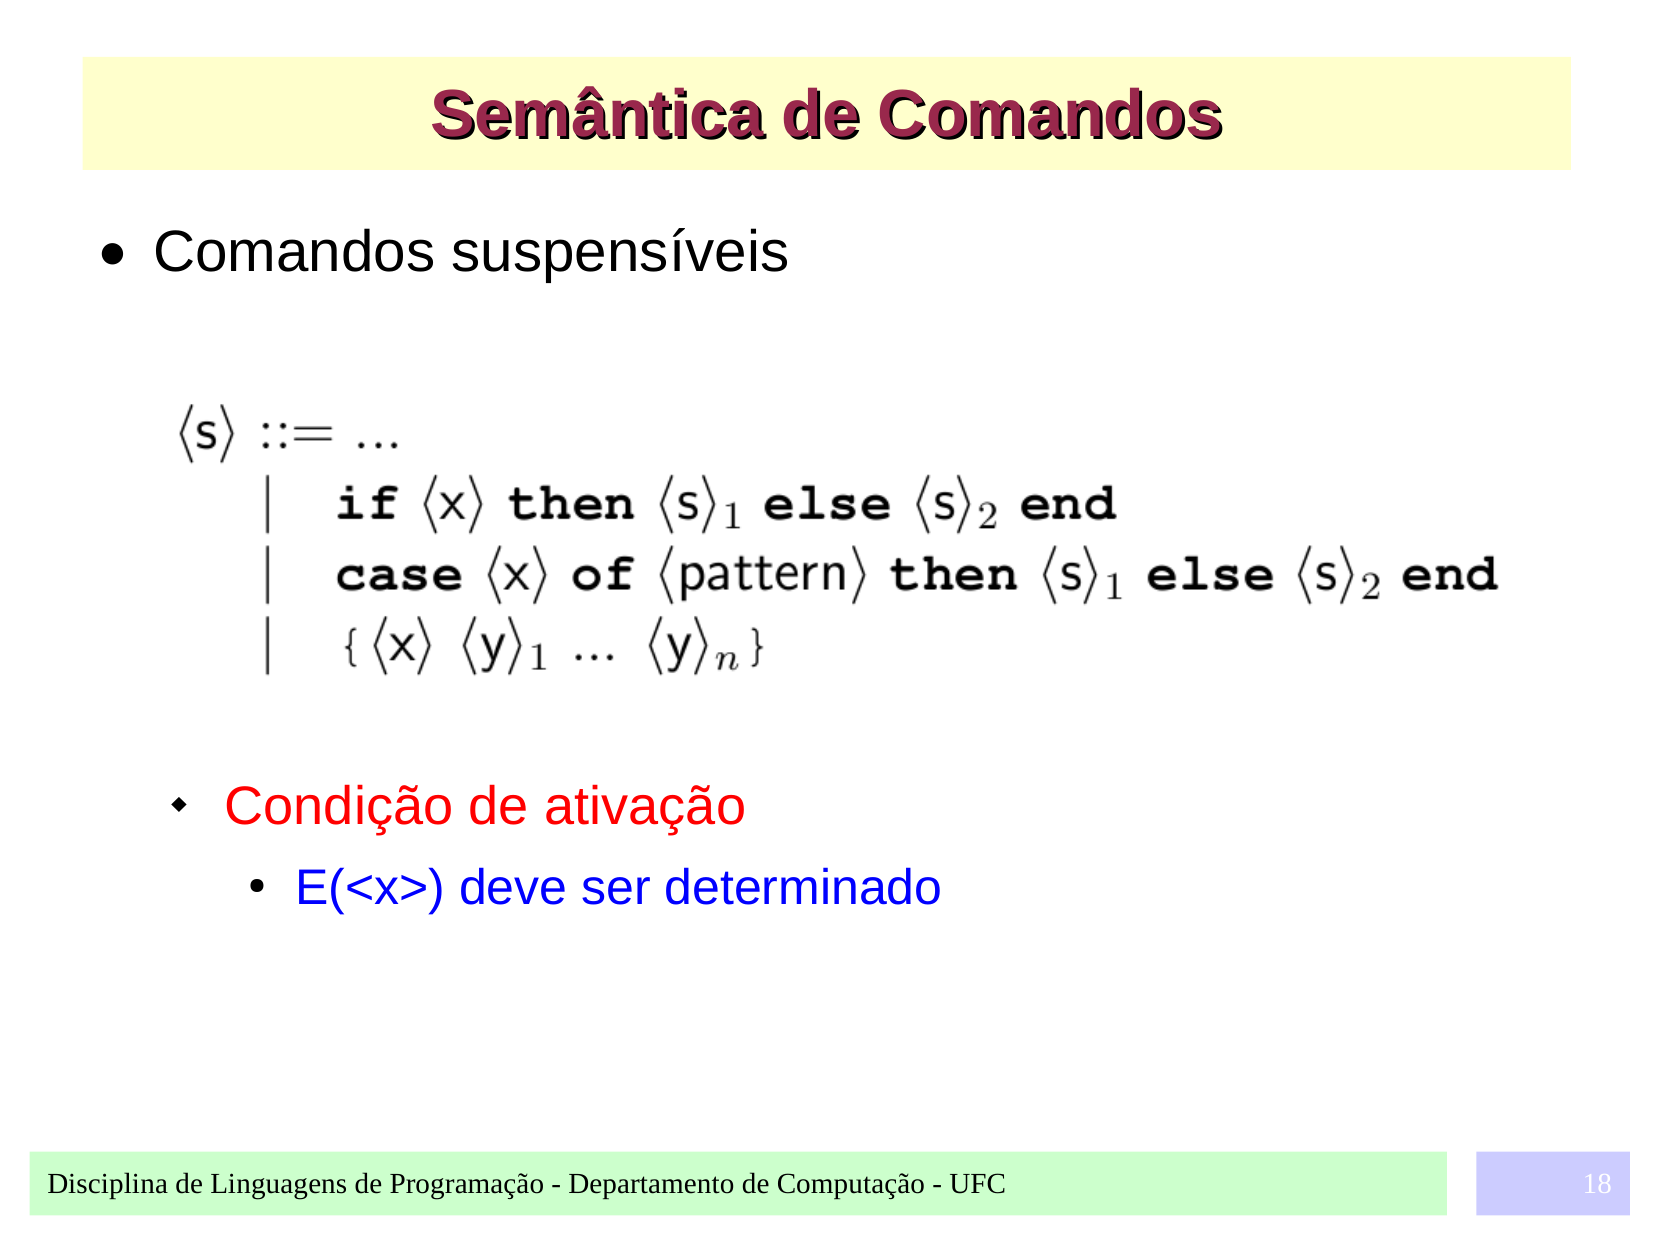

# Semântica de Comandos
Comandos suspensíveis
Condição de ativação
E(<x>) deve ser determinado
Disciplina de Linguagens de Programação - Departamento de Computação - UFC
18